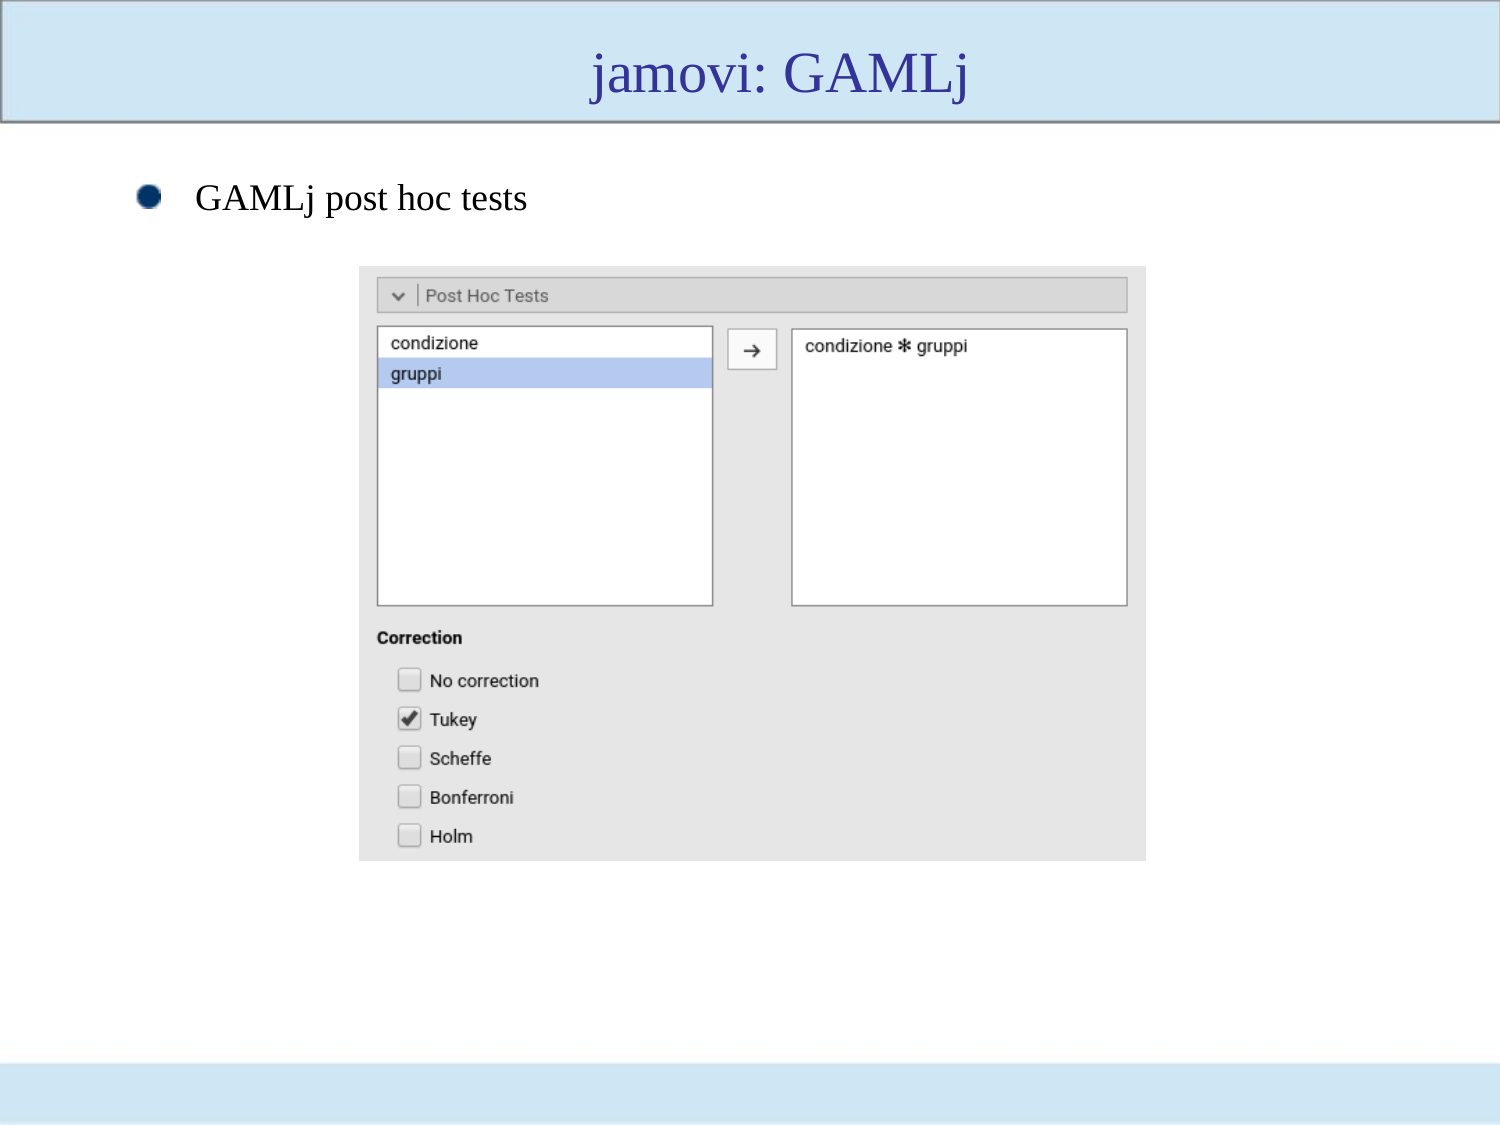

Risultati
Risultati
Risultati
# jamovi: GAMLj
GAMLj post hoc tests